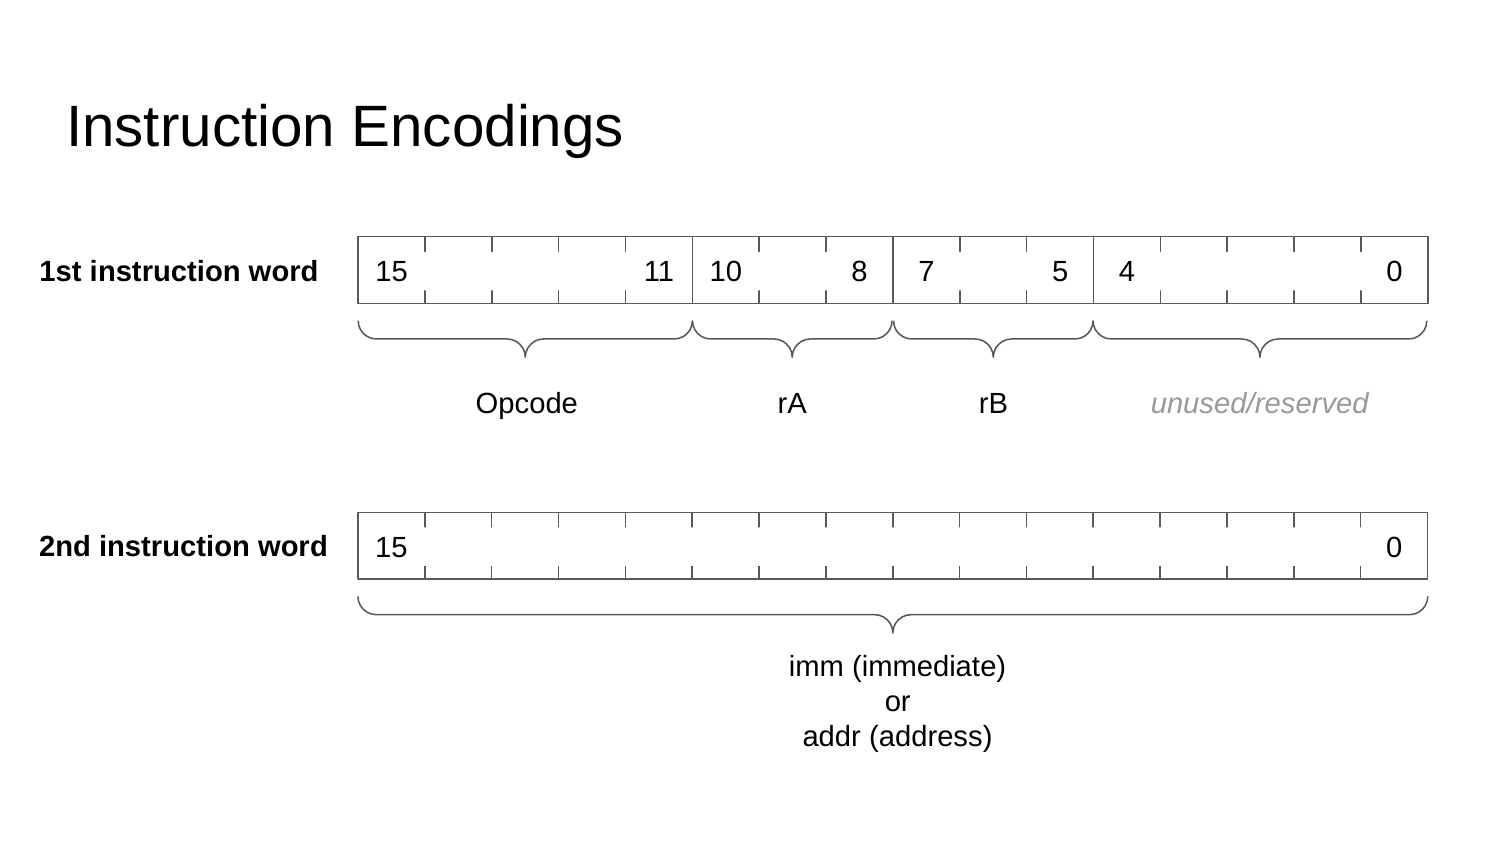

# Instruction Encodings
15
14
13
12
11
10
9
8
7
6
5
4
3
2
1
0
1st instruction word
Opcode
rA
rB
unused/reserved
15
14
13
12
11
10
9
8
7
6
5
4
3
2
1
0
2nd instruction word
imm (immediate)
or
addr (address)